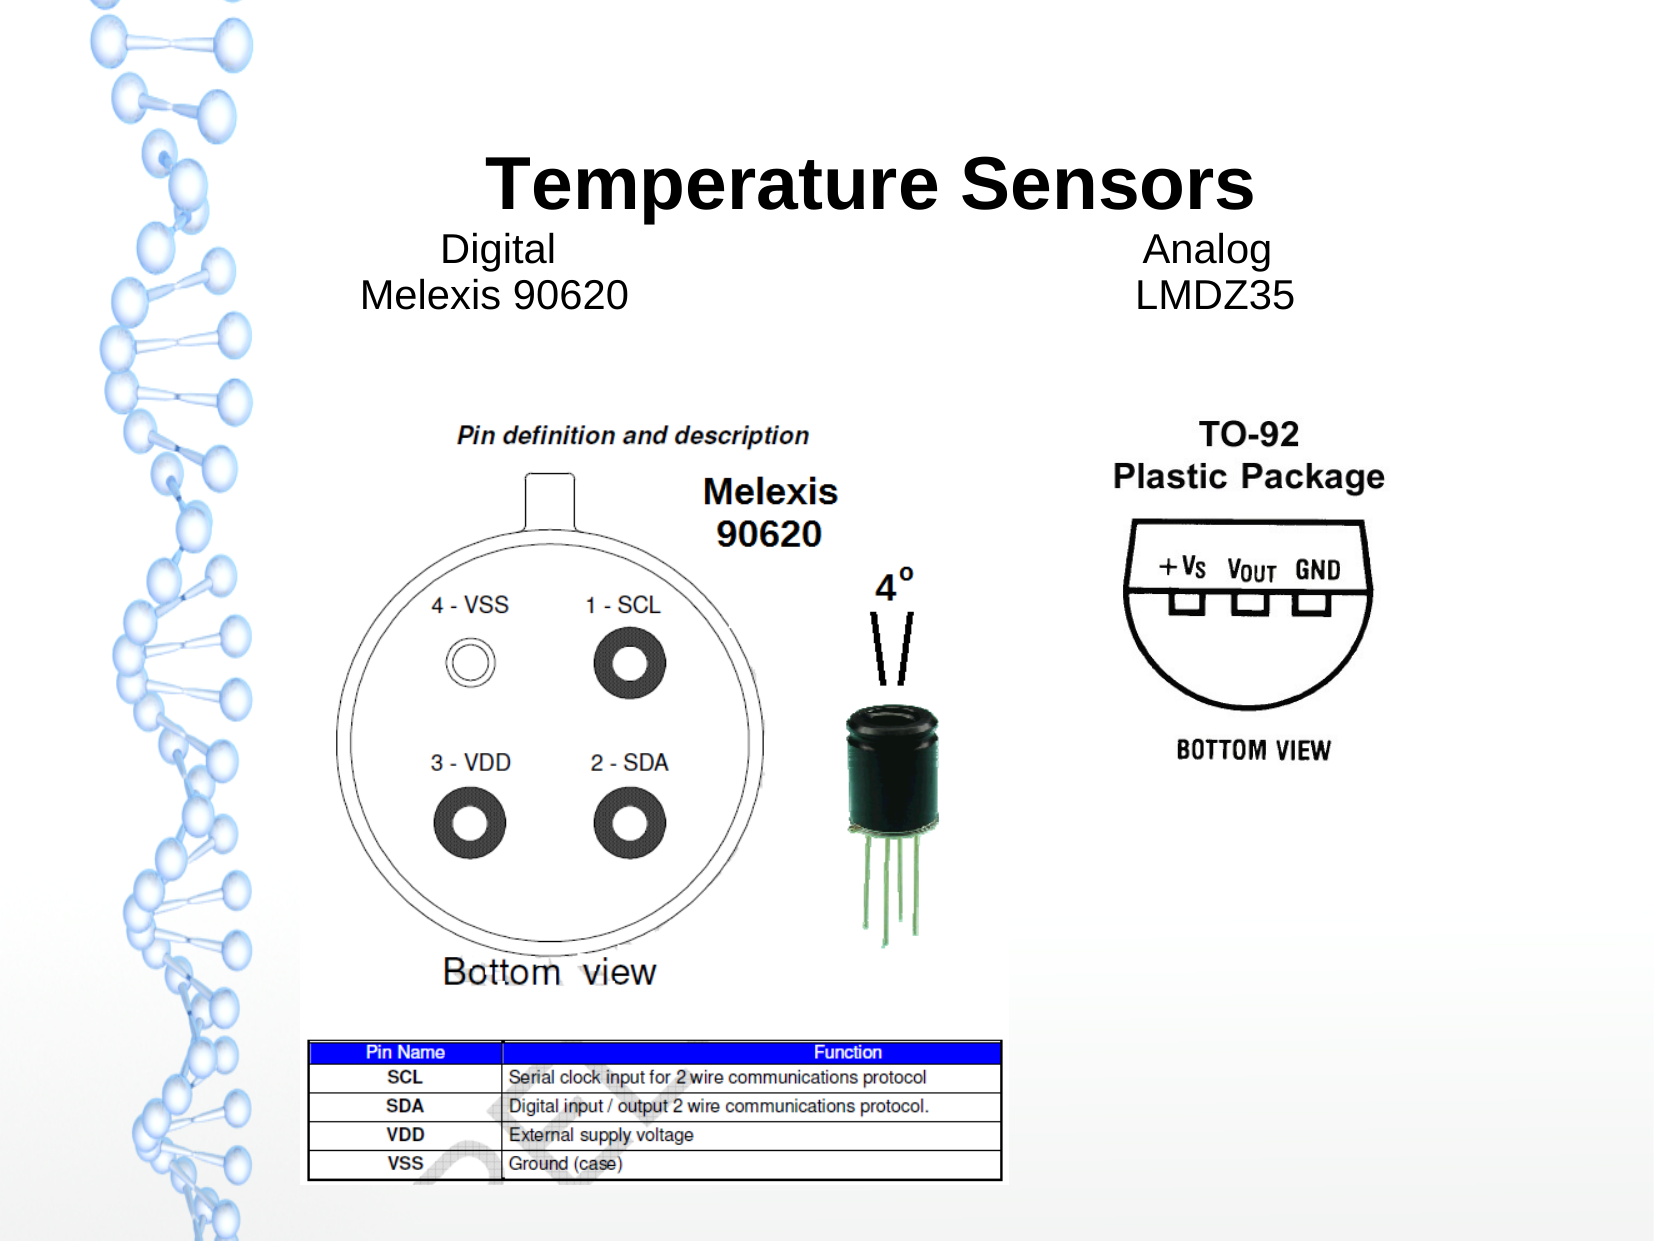

Temperature Sensors
 Digital Analog
Melexis 90620 LMDZ35